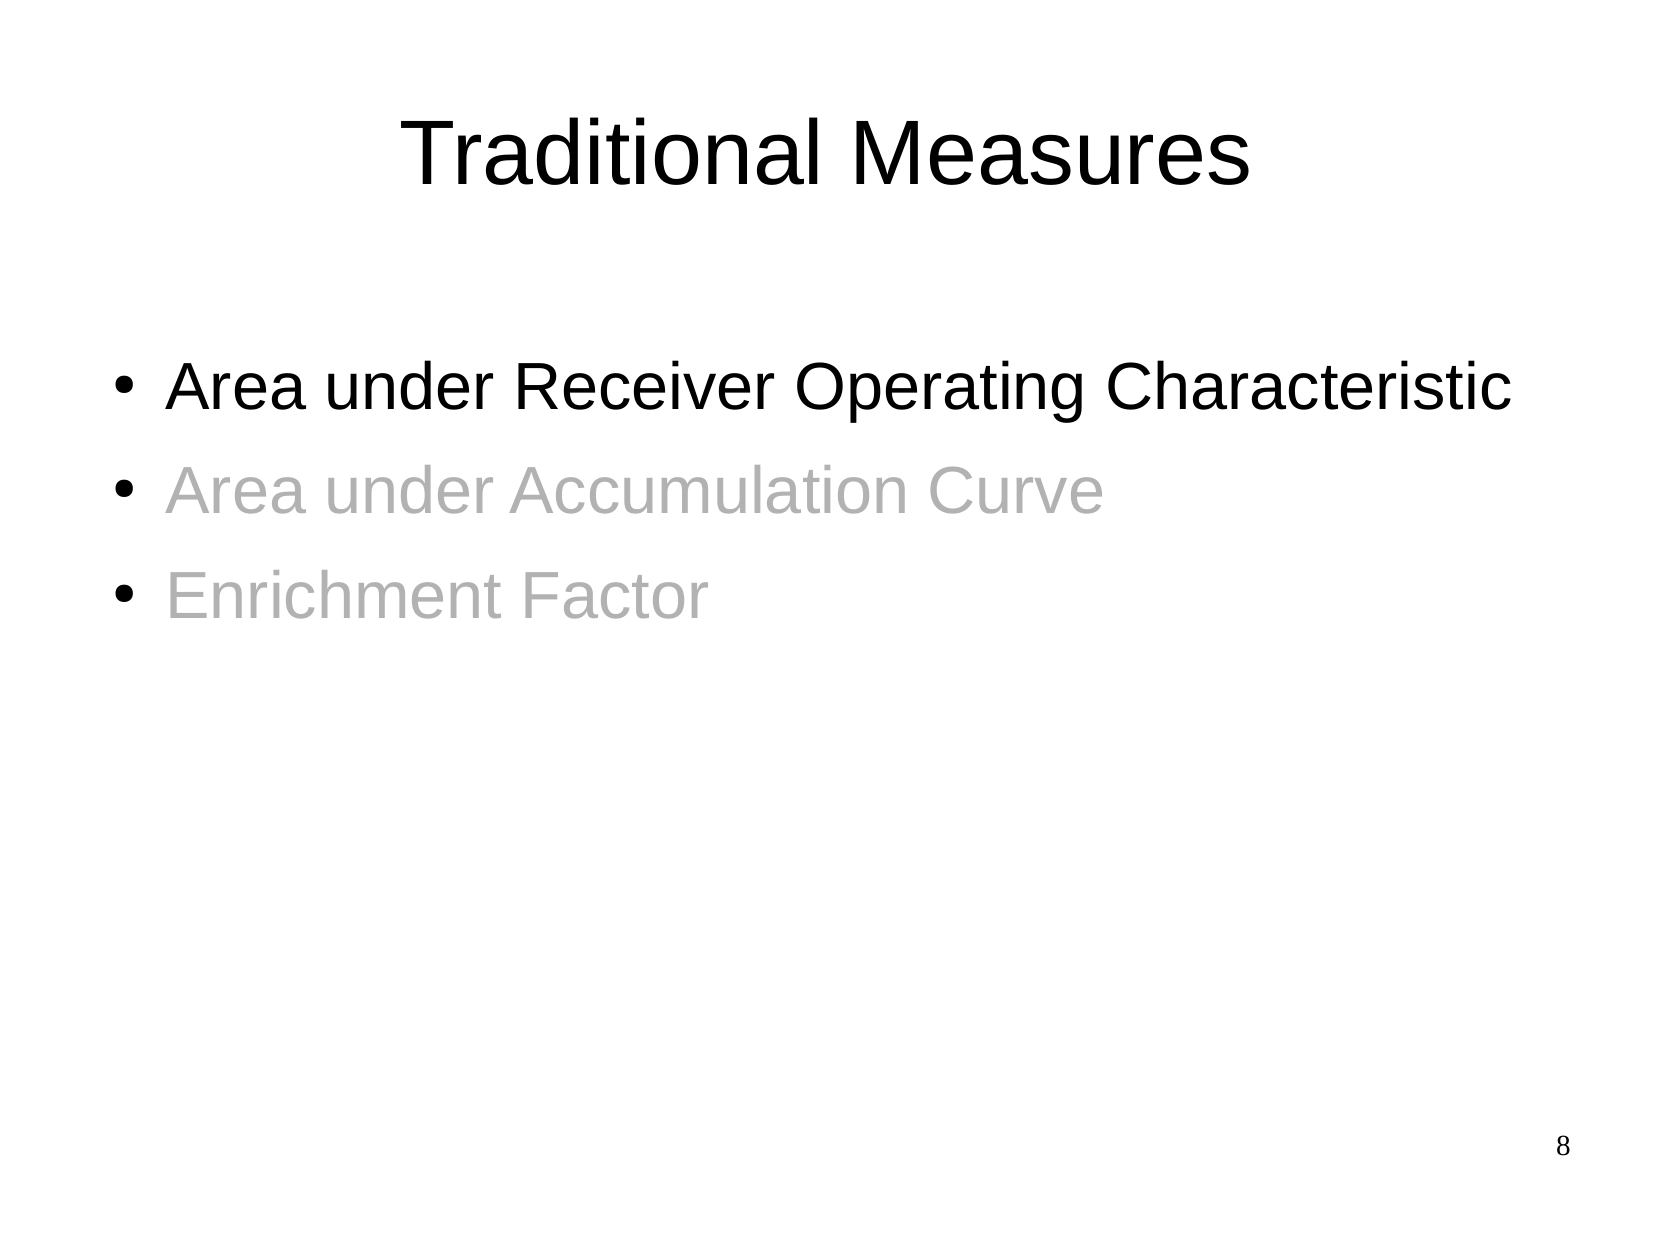

# Traditional Measures
Area under Receiver Operating Characteristic
Area under Accumulation Curve
Enrichment Factor
8